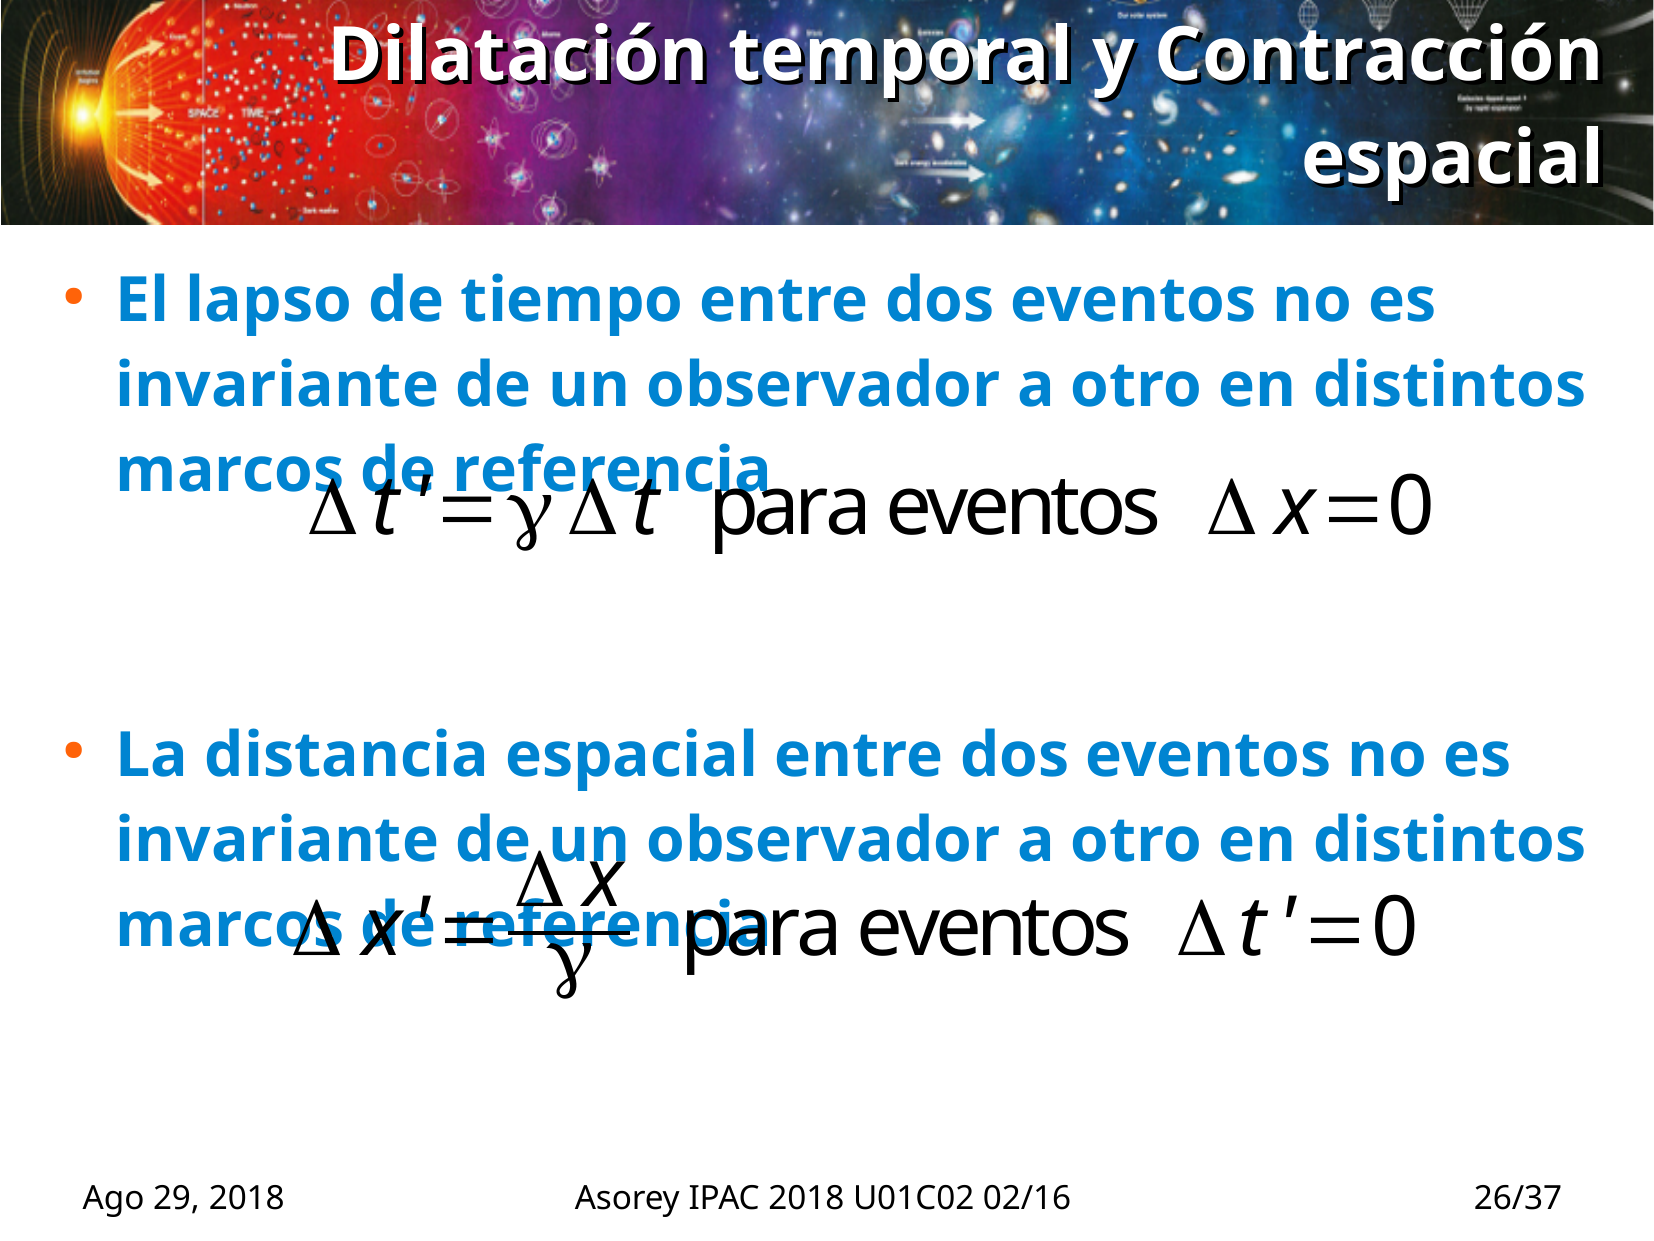

# Dilatación temporal y Contracción espacial
El lapso de tiempo entre dos eventos no es invariante de un observador a otro en distintos marcos de referencia
La distancia espacial entre dos eventos no es invariante de un observador a otro en distintos marcos de referencia
Ago 29, 2018
Asorey IPAC 2018 U01C02 02/16
26